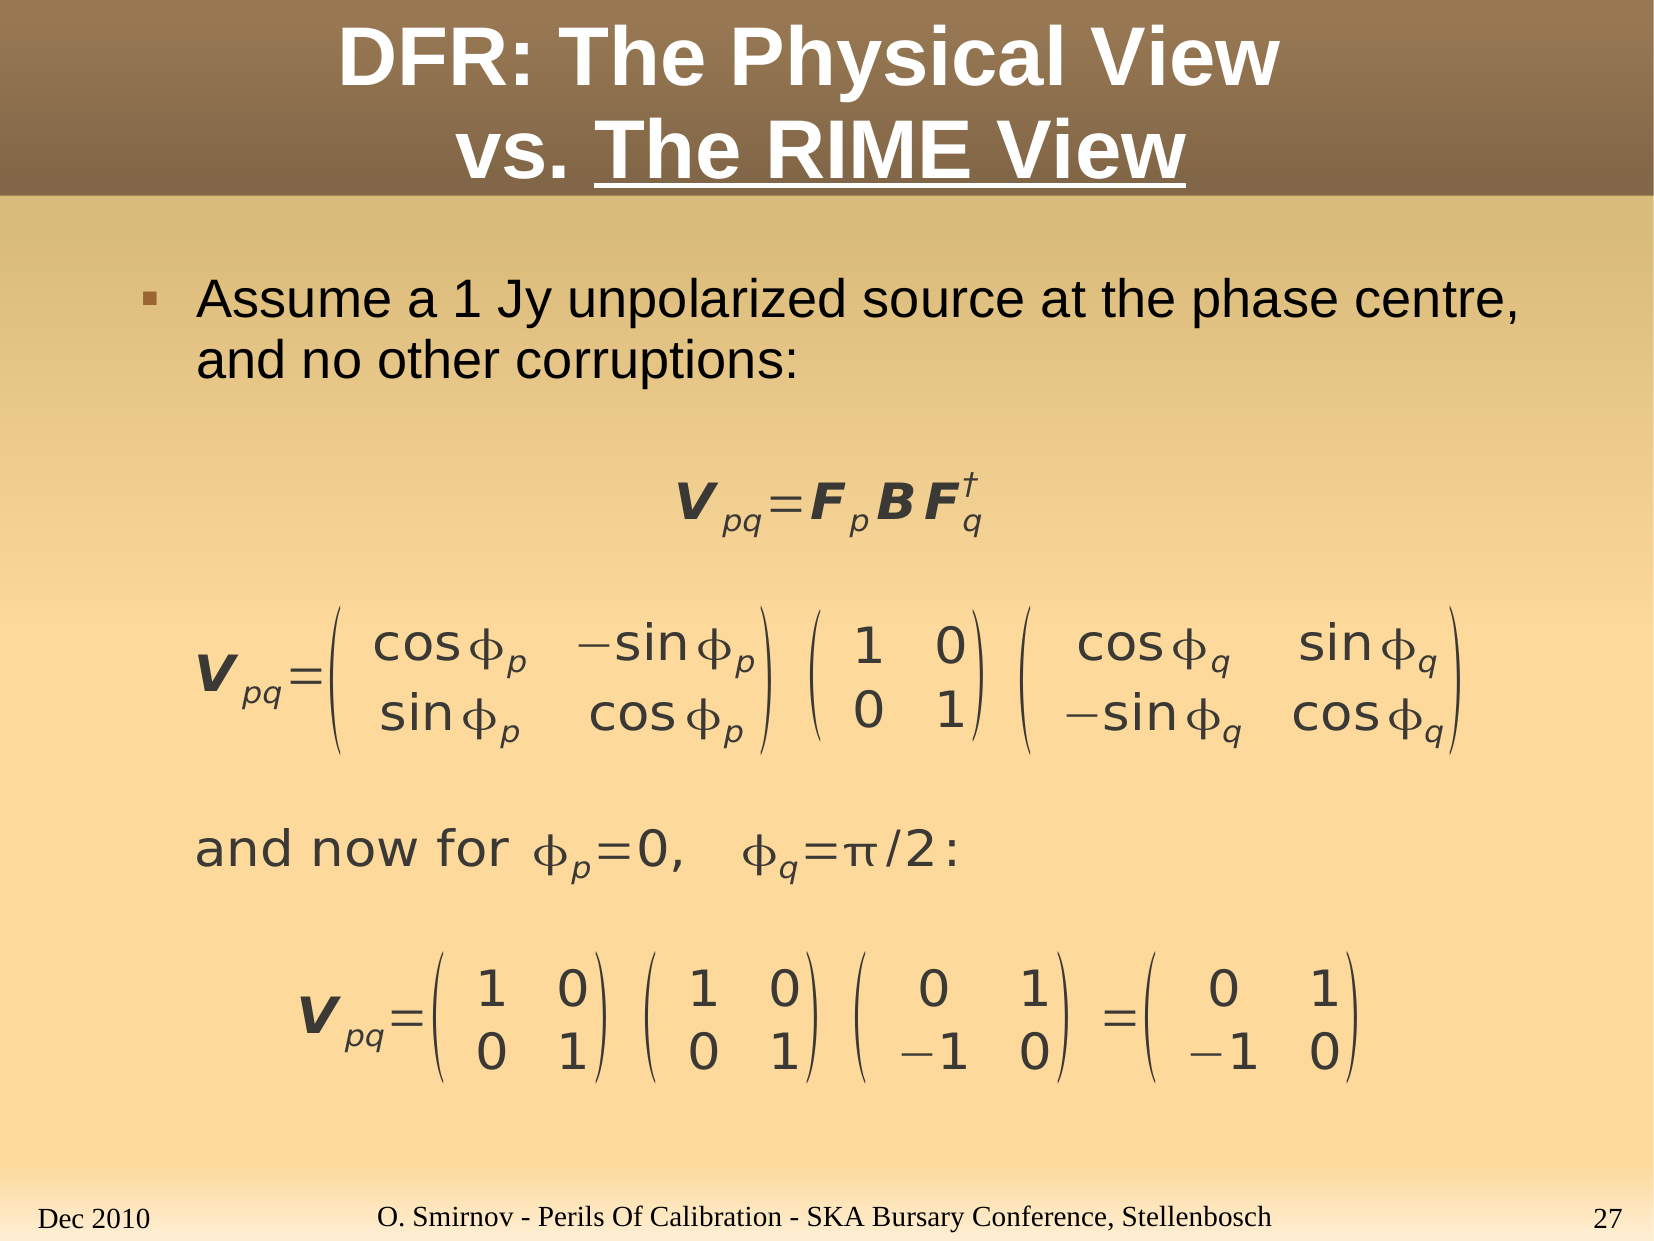

# DFR: The Physical View vs. The RIME View
Assume a 1 Jy unpolarized source at the phase centre, and no other corruptions:
O. Smirnov - Perils Of Calibration - SKA Bursary Conference, Stellenbosch
Dec 2010
27